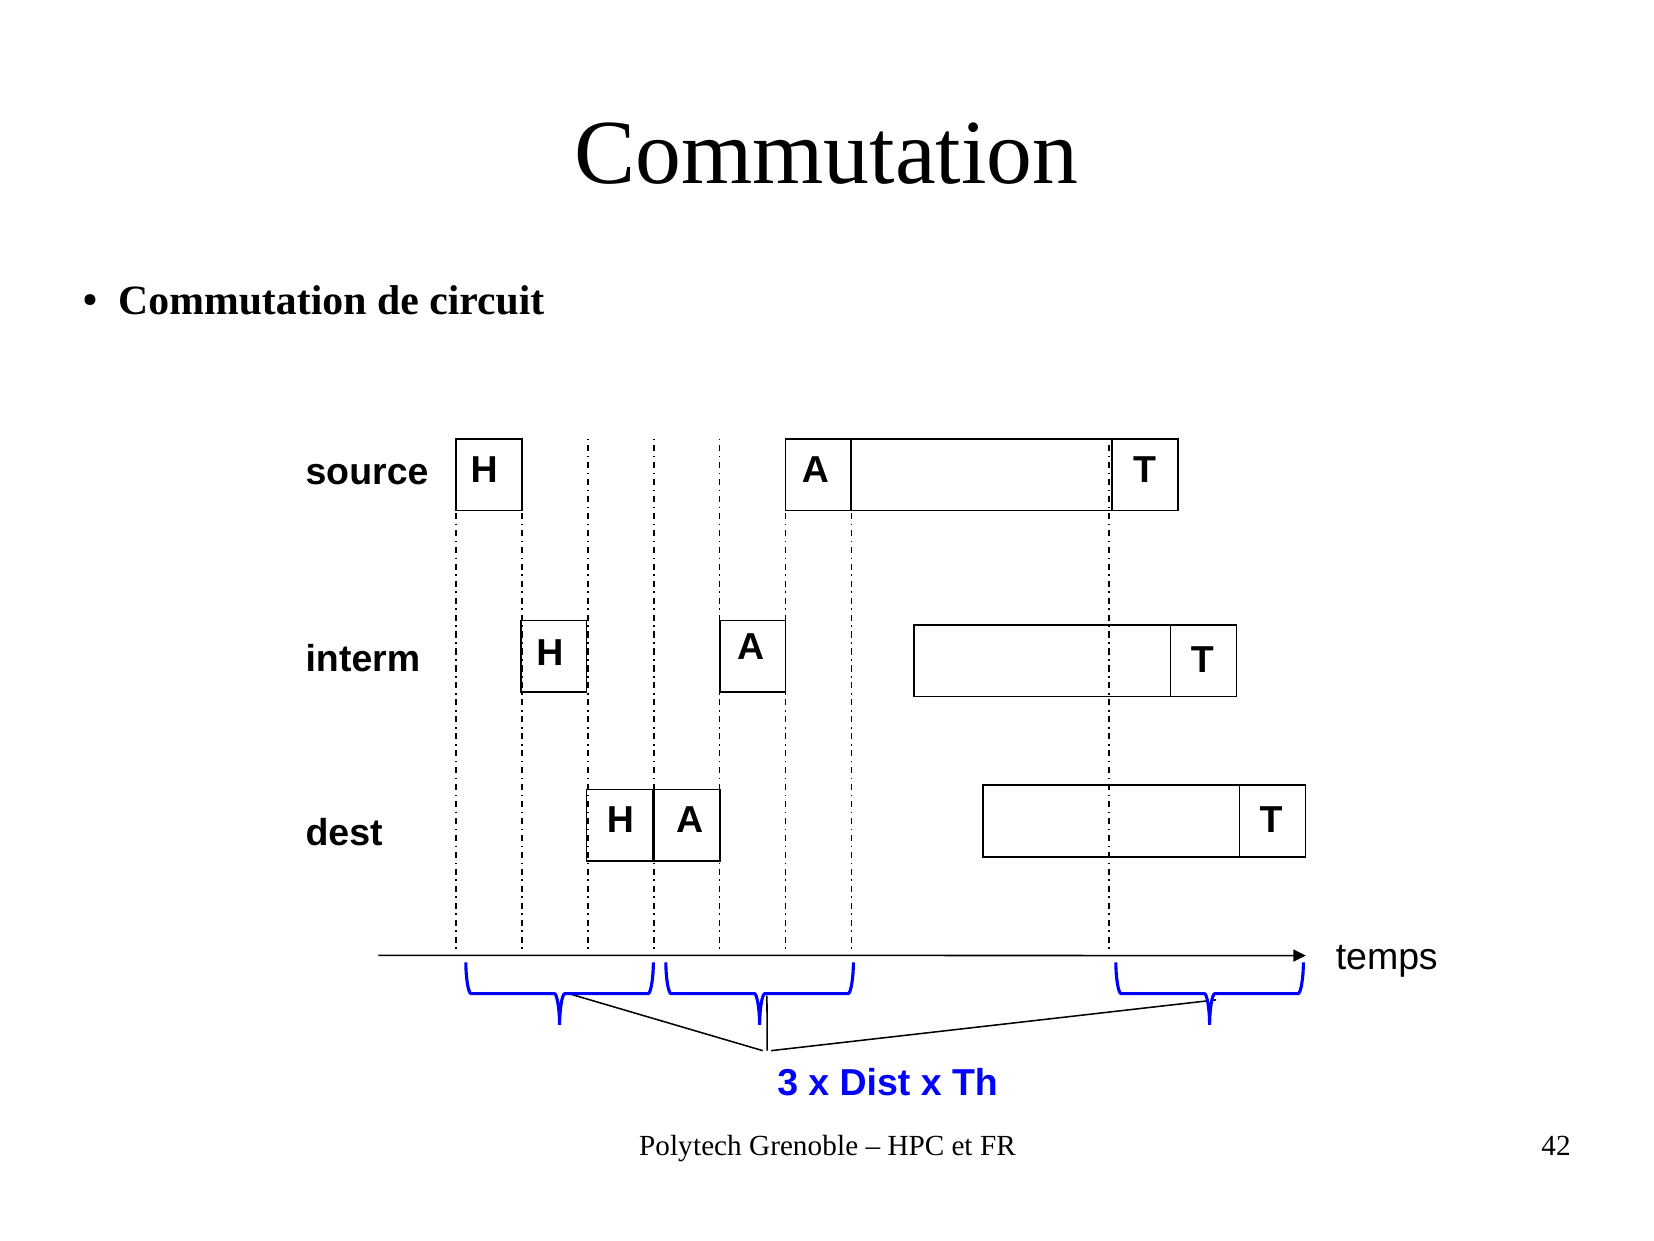

# Commutation
Commutation de circuit
H
A
T
source
A
H
interm
T
H
A
T
dest
temps
3 x Dist x Th
Matthieu PAYET
42